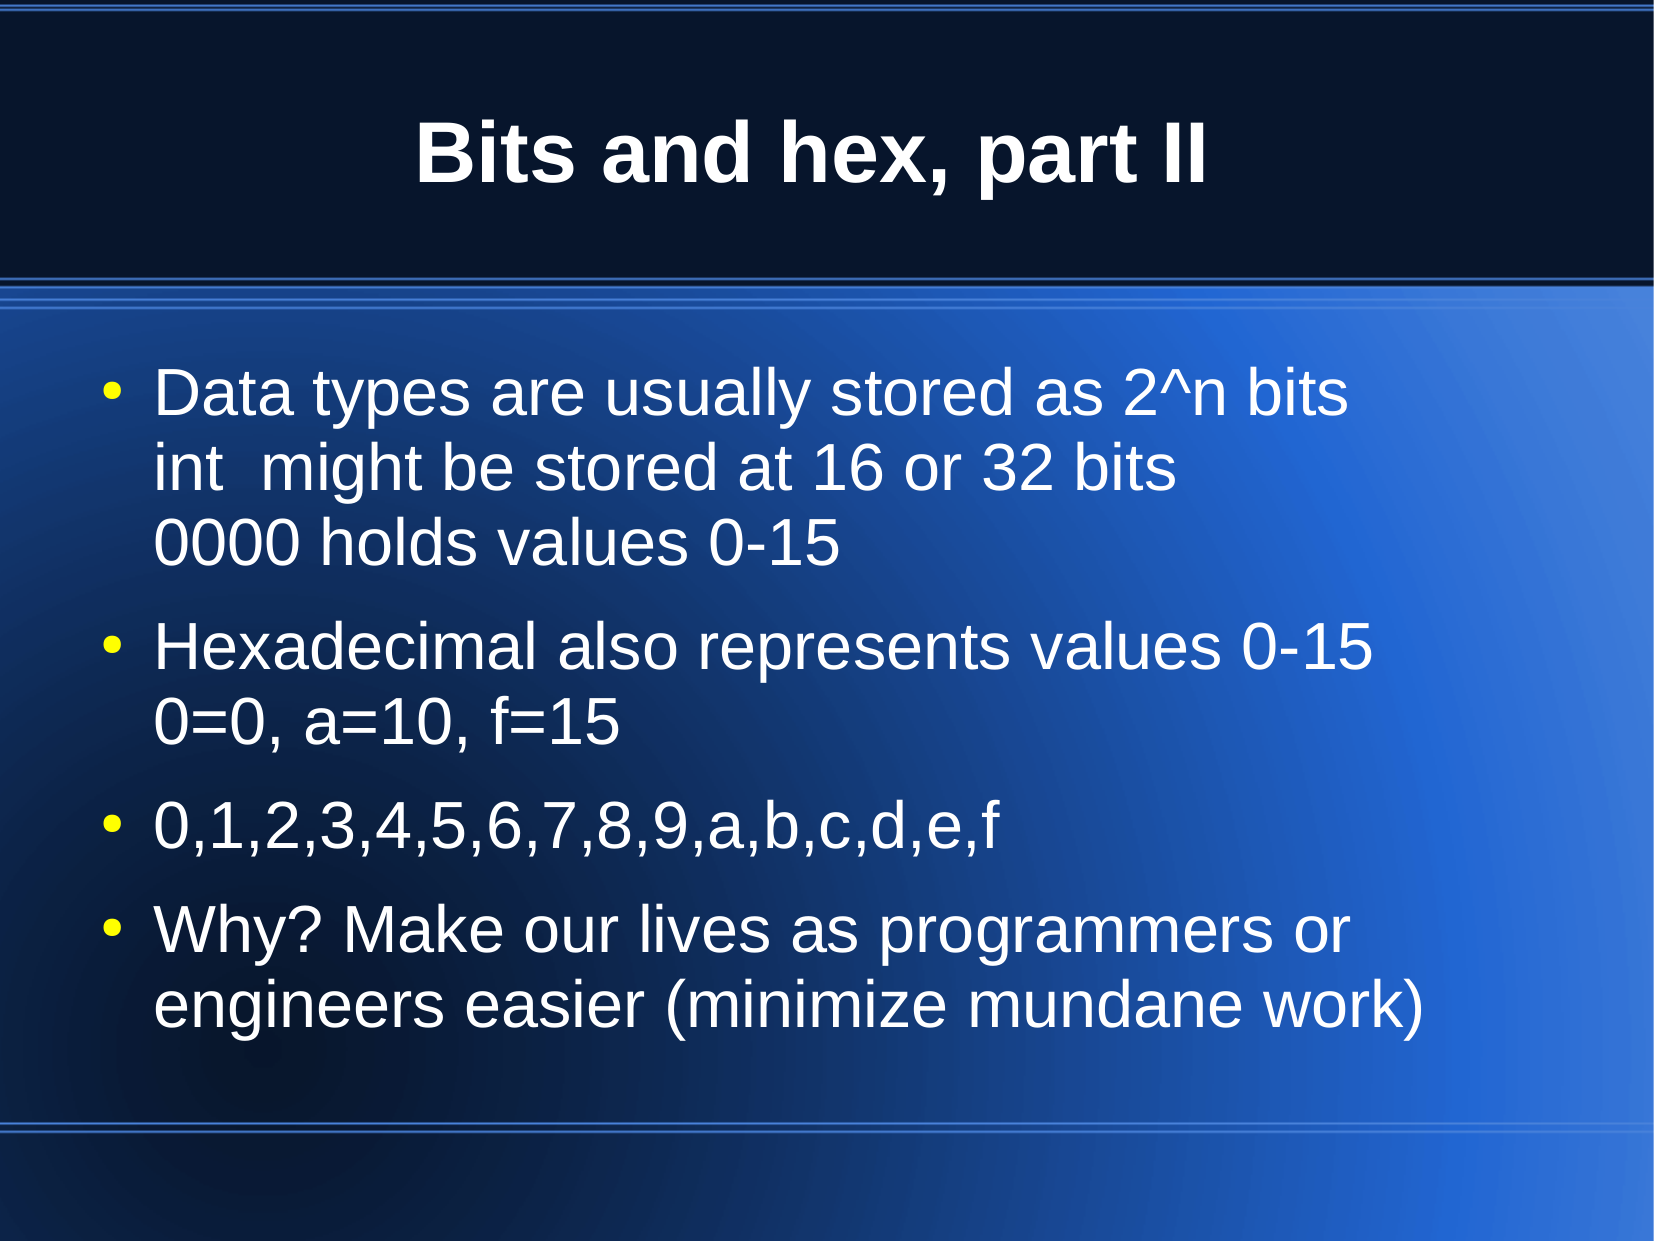

# Bits and hex, part II
Data types are usually stored as 2^n bits
int might be stored at 16 or 32 bits
0000 holds values 0-15
Hexadecimal also represents values 0-15
0=0, a=10, f=15
0,1,2,3,4,5,6,7,8,9,a,b,c,d,e,f
Why? Make our lives as programmers or engineers easier (minimize mundane work)